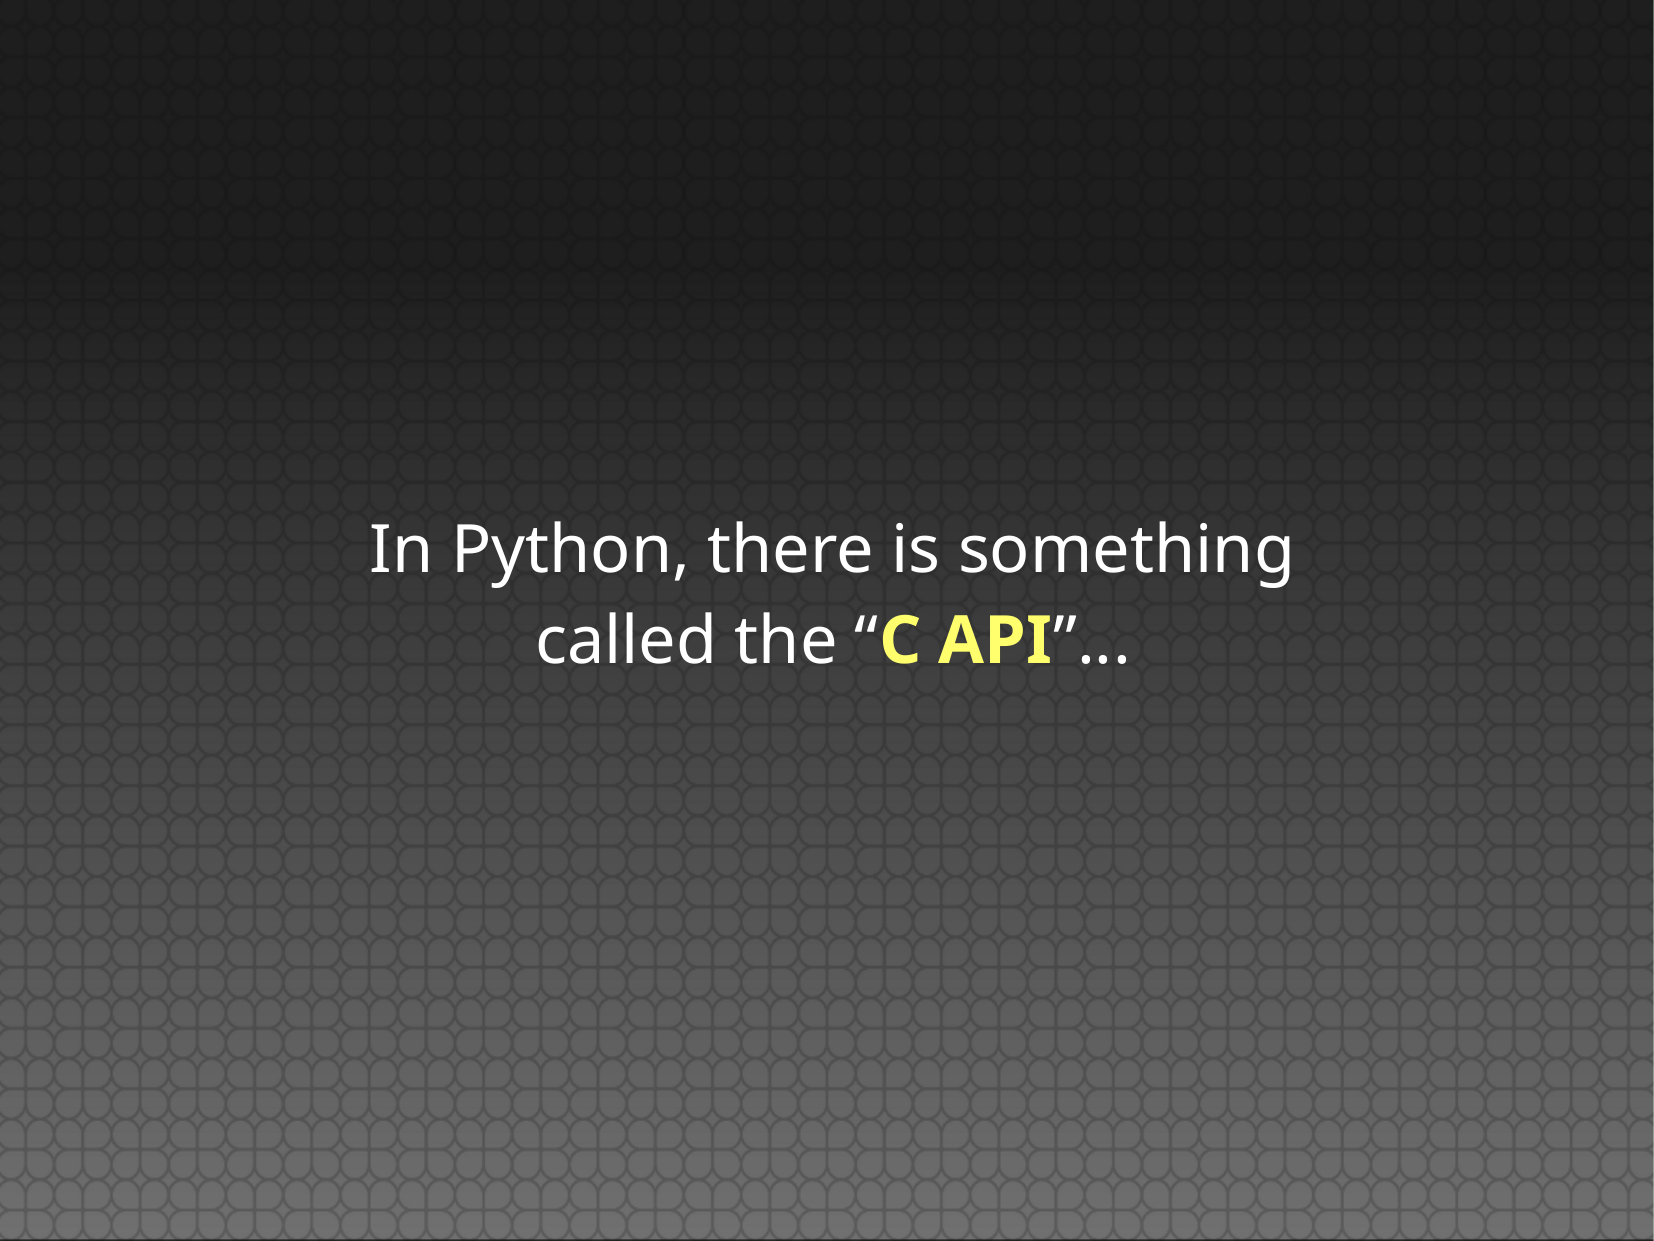

# In Python, there is something called the “C API”...